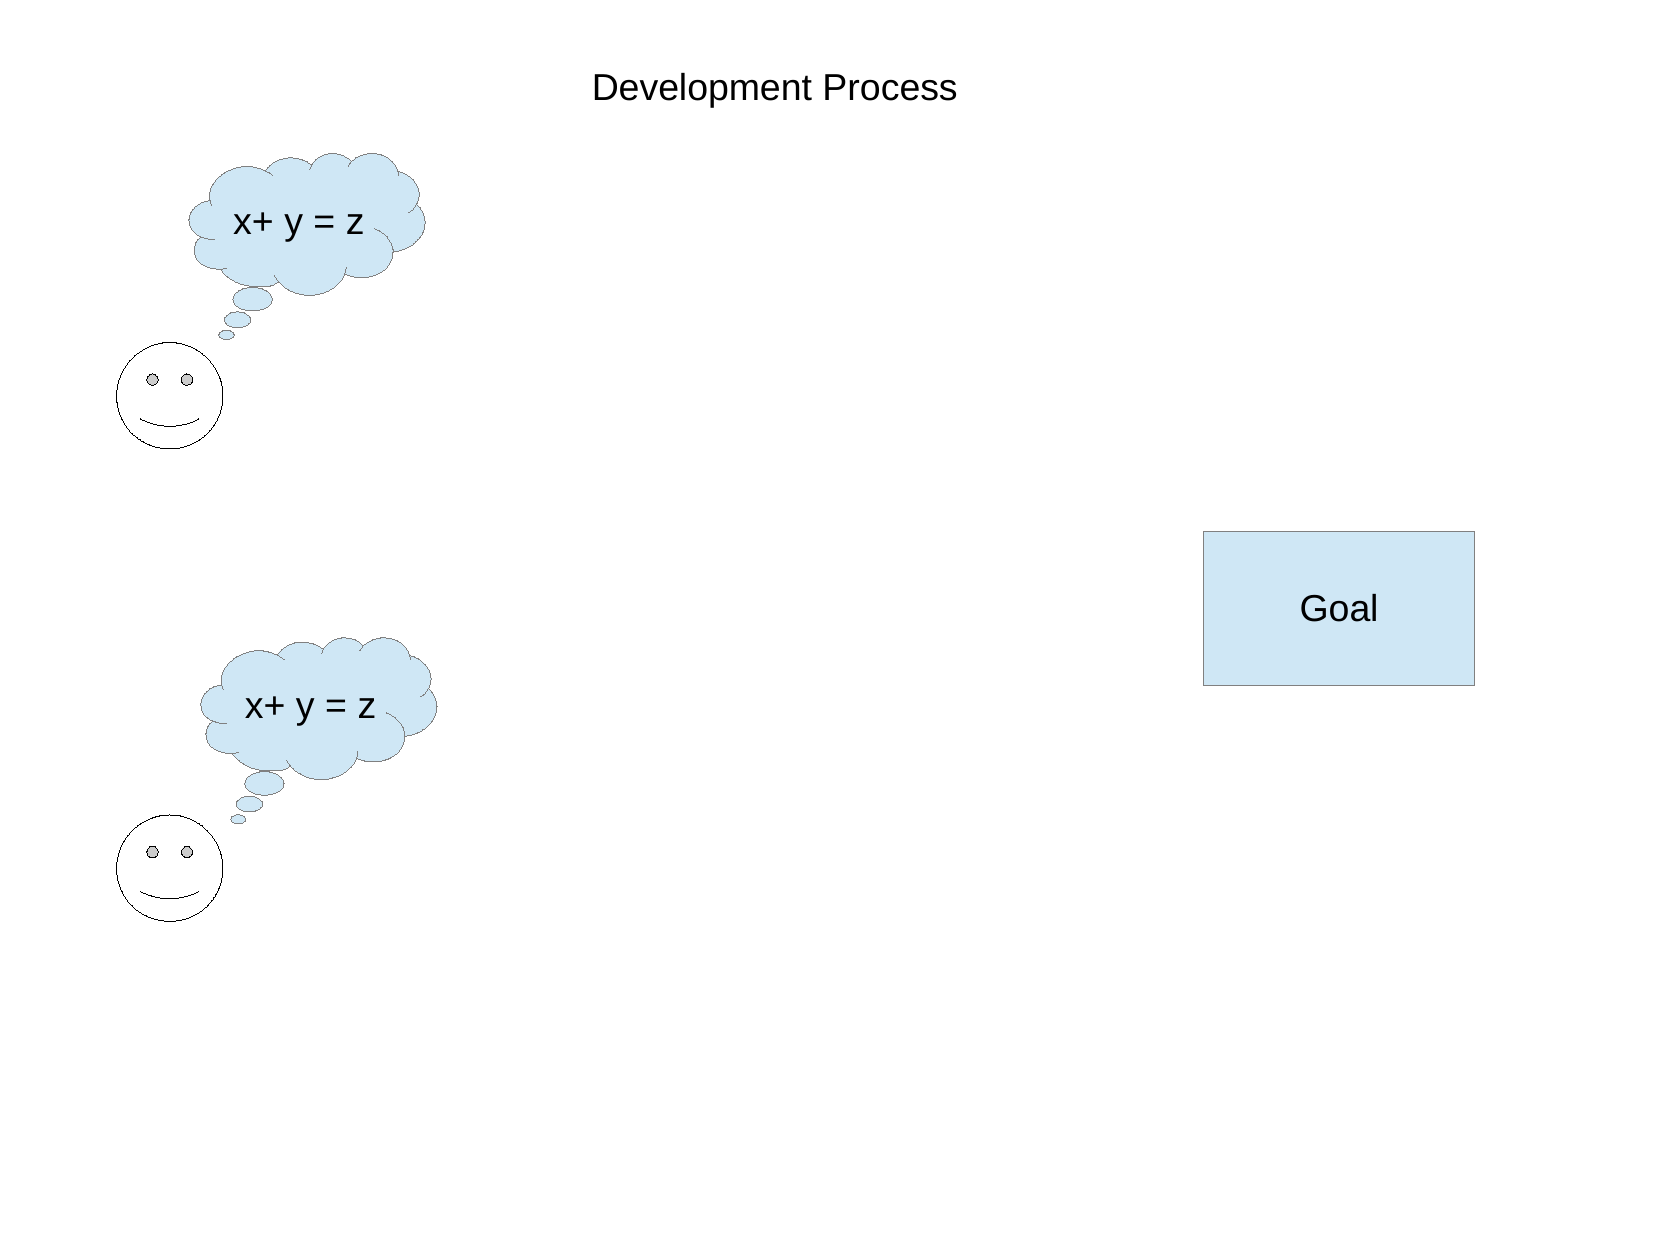

Development Process
x+ y = z
Goal
x+ y = z